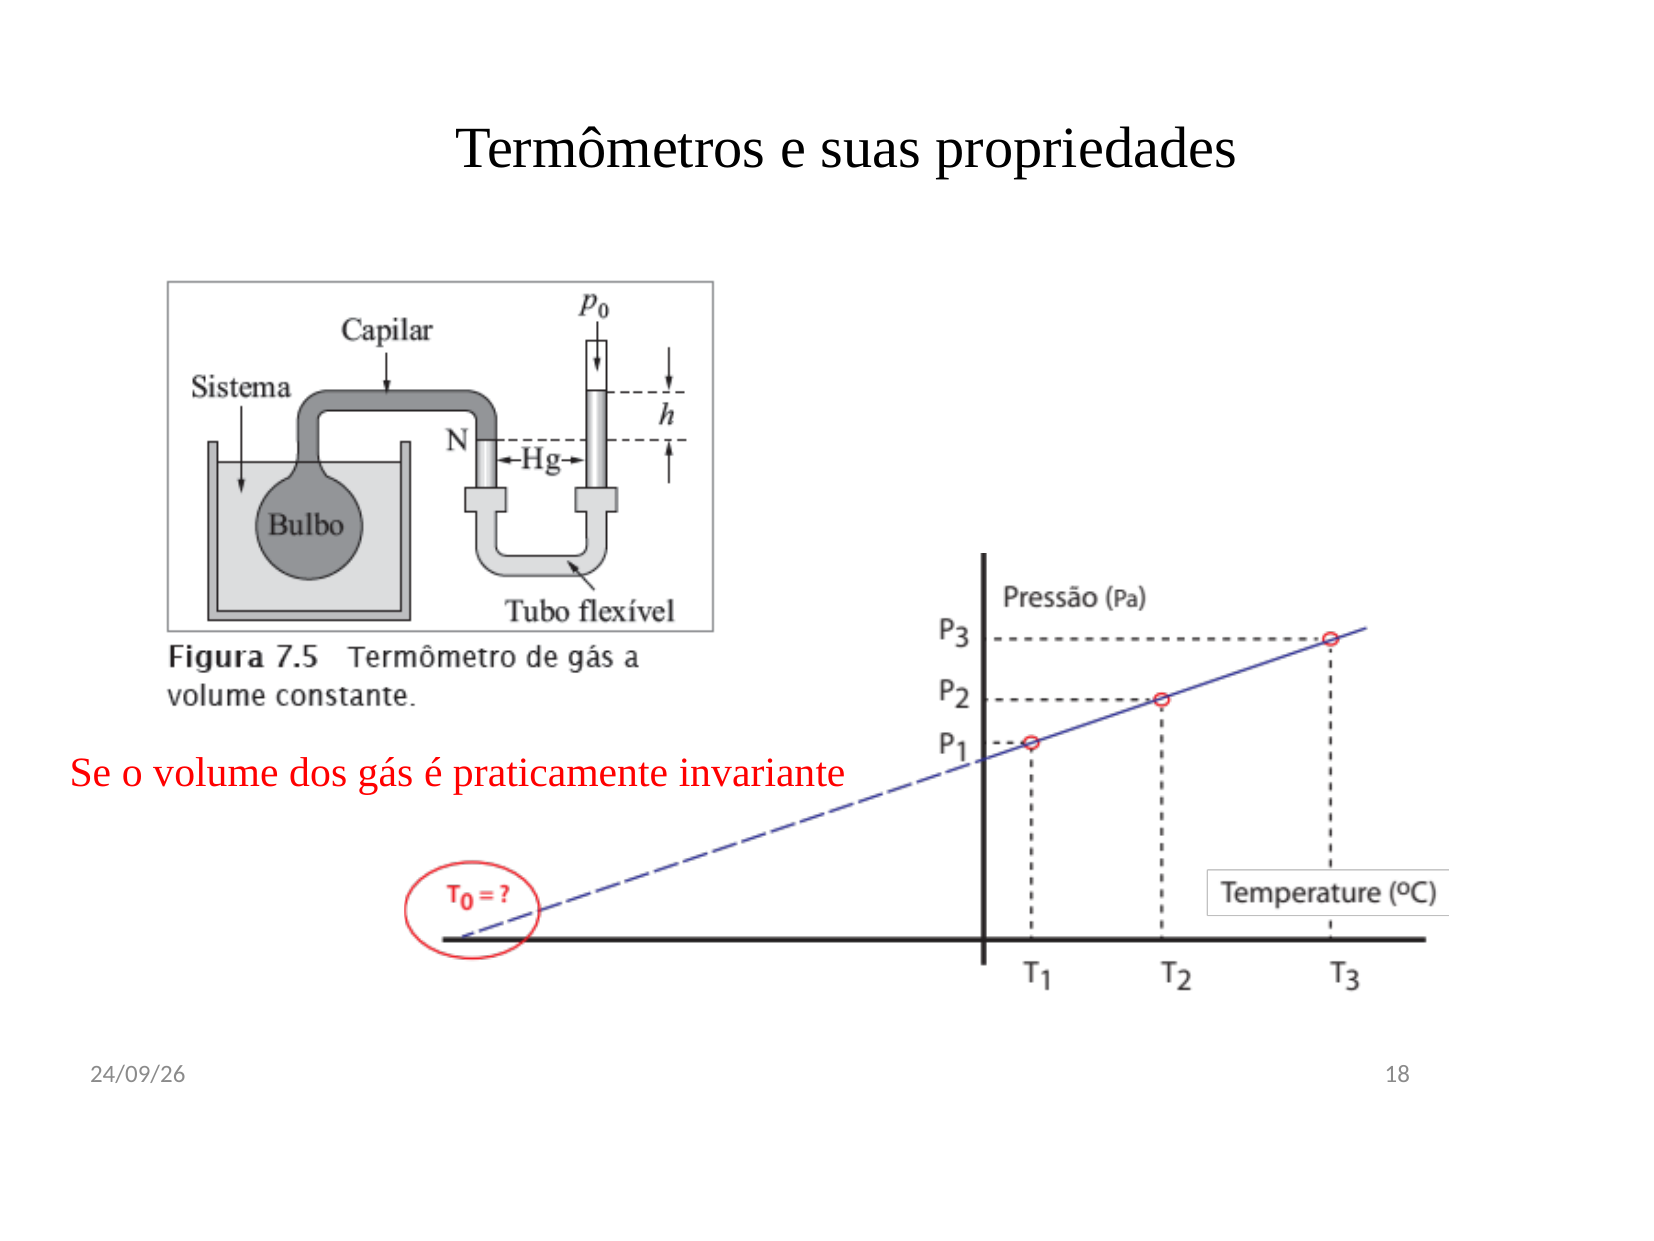

Termômetros e suas propriedades
Se o volume dos gás é praticamente invariante